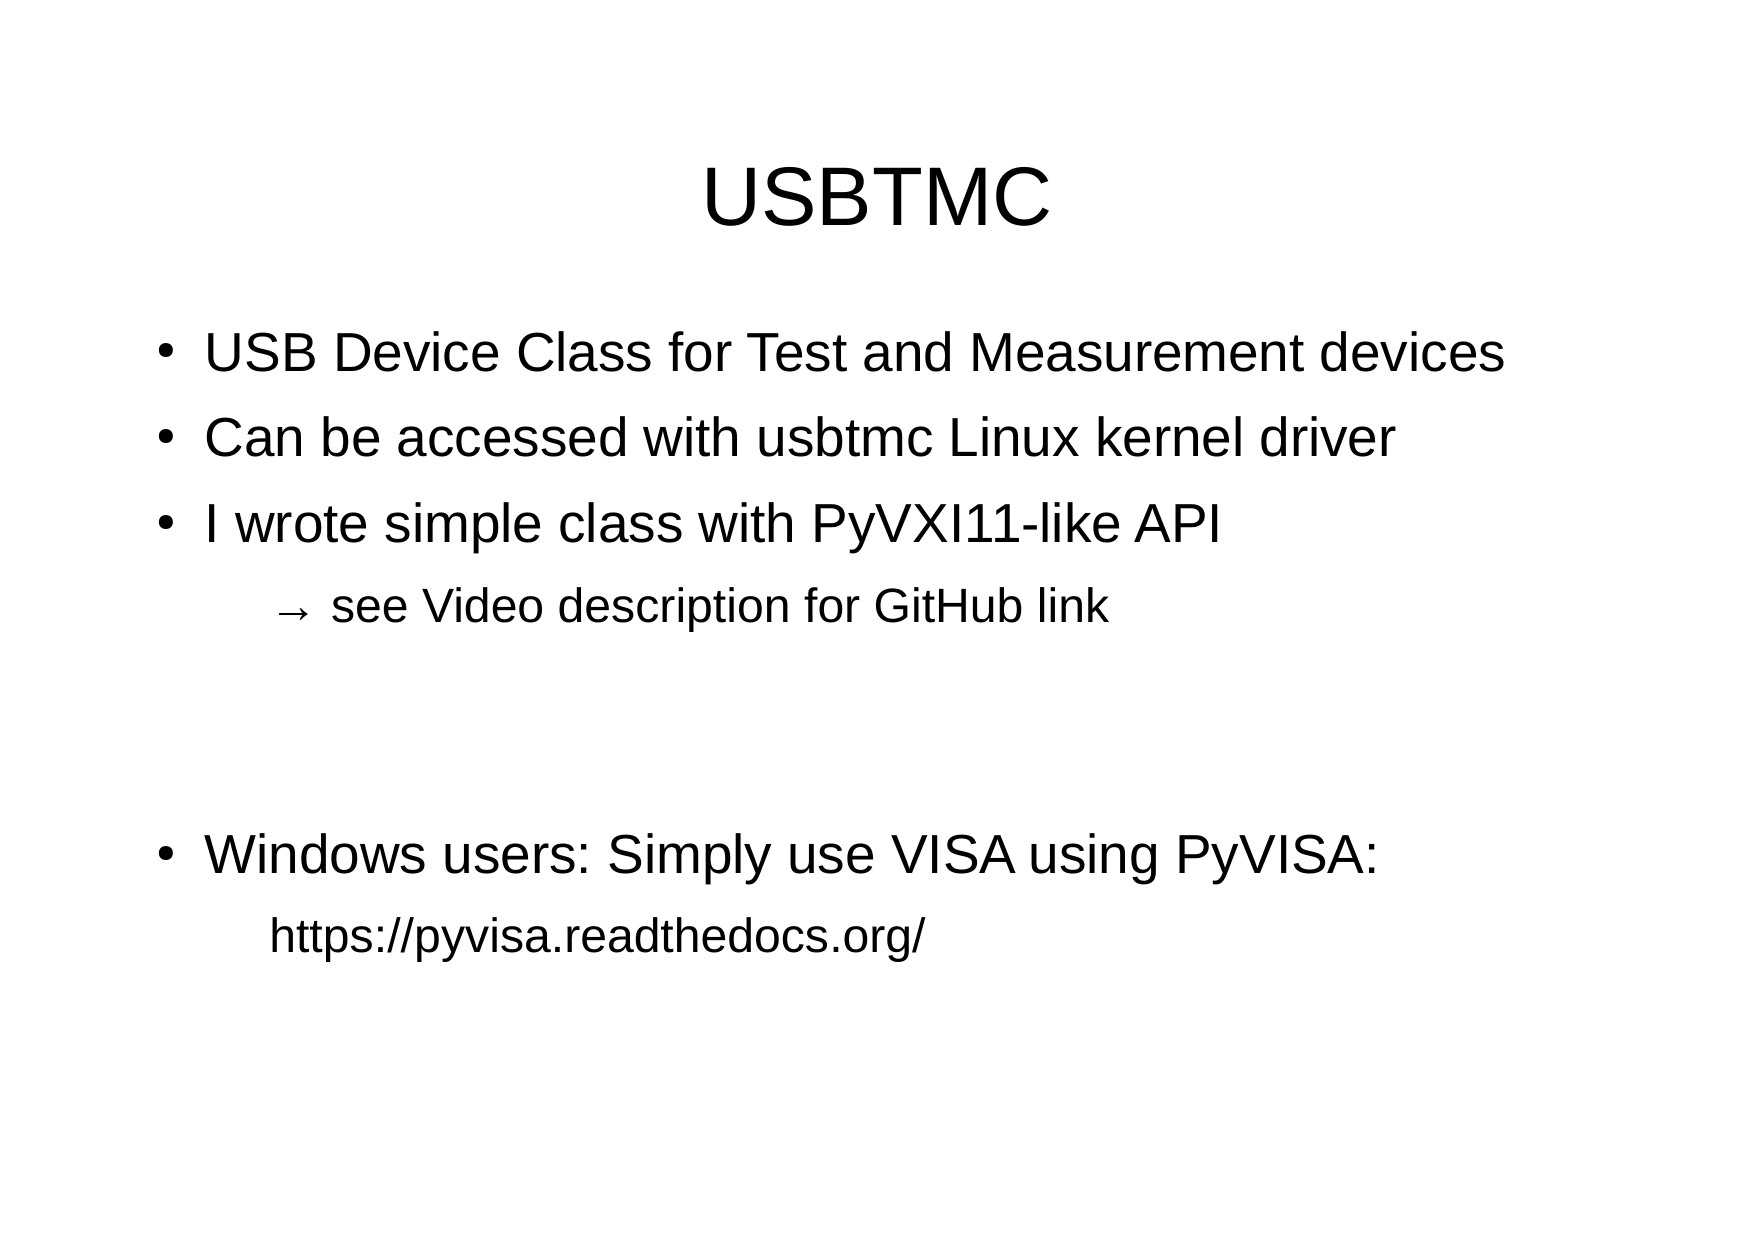

# USBTMC
USB Device Class for Test and Measurement devices
Can be accessed with usbtmc Linux kernel driver
I wrote simple class with PyVXI11-like API
→ see Video description for GitHub link
Windows users: Simply use VISA using PyVISA:
https://pyvisa.readthedocs.org/